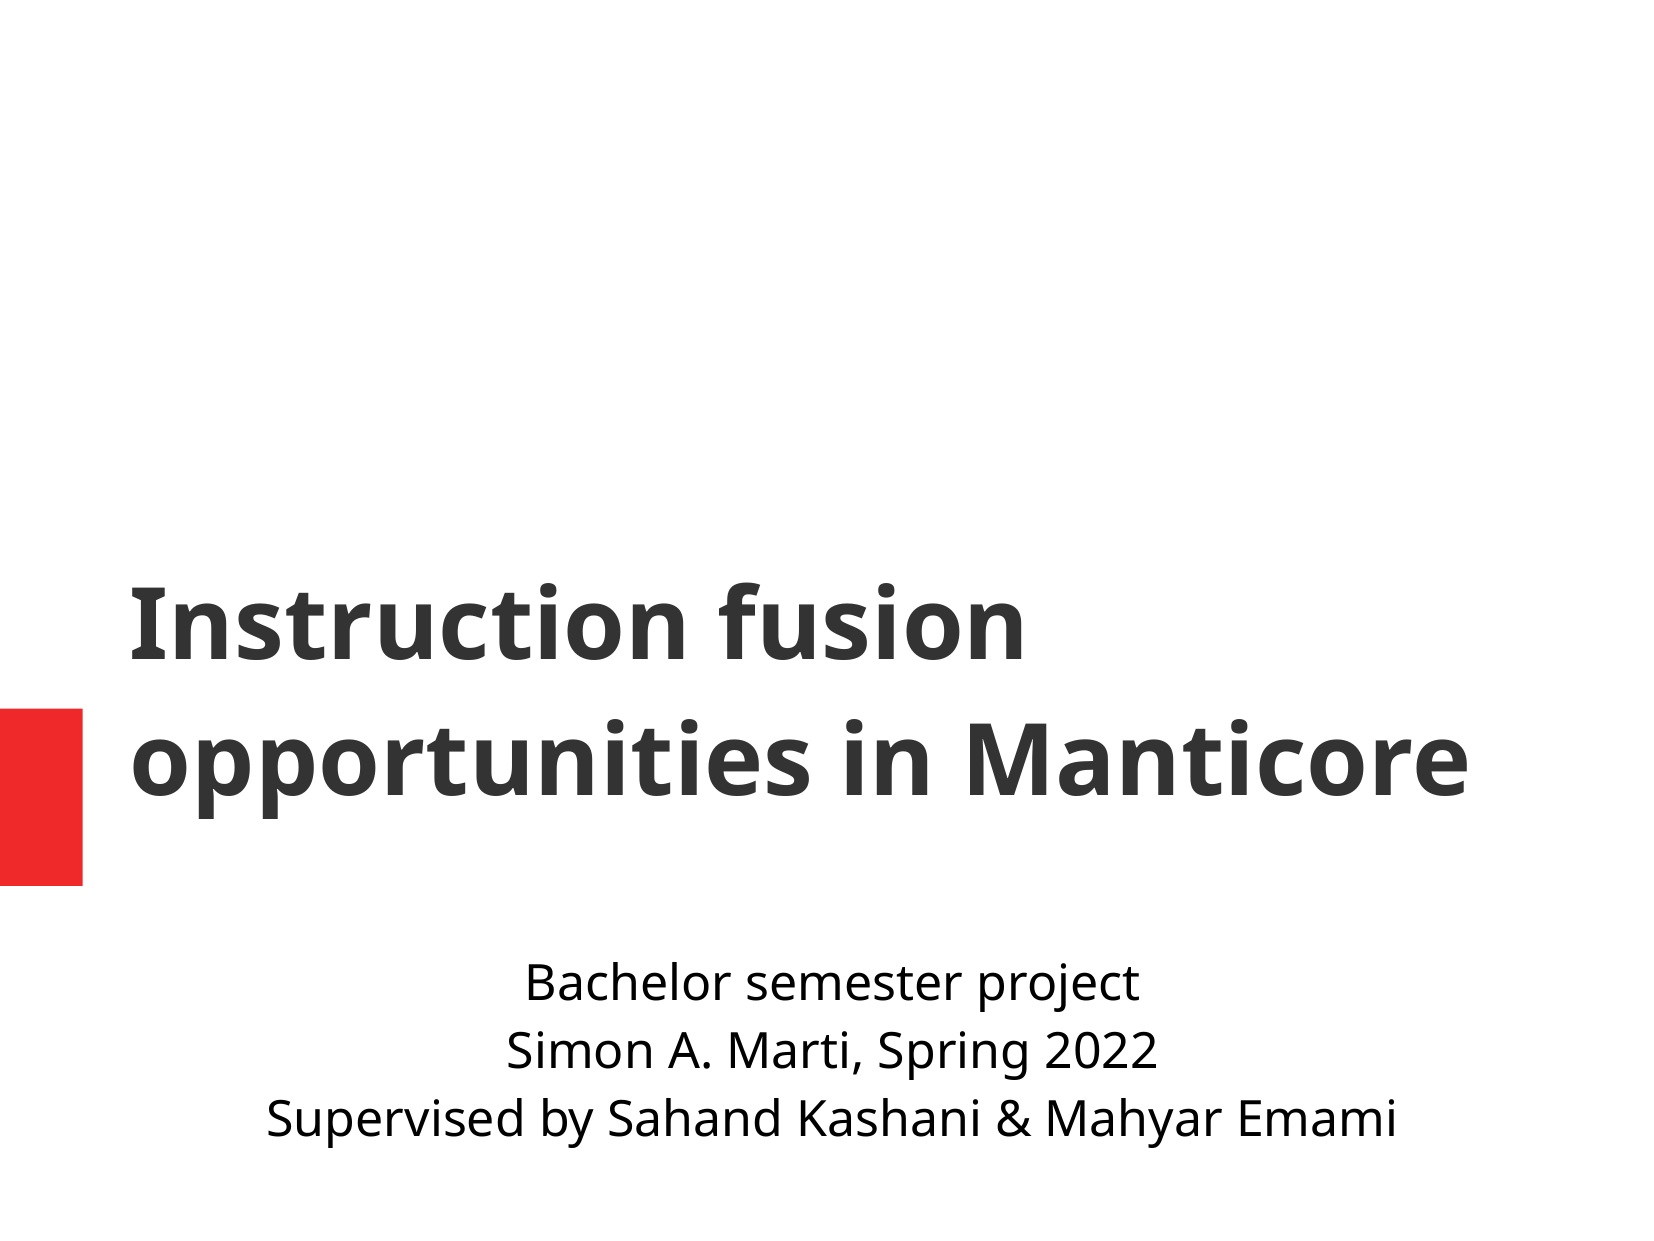

# Instruction fusion opportunities in Manticore
Bachelor semester project
Simon A. Marti, Spring 2022
Supervised by Sahand Kashani & Mahyar Emami